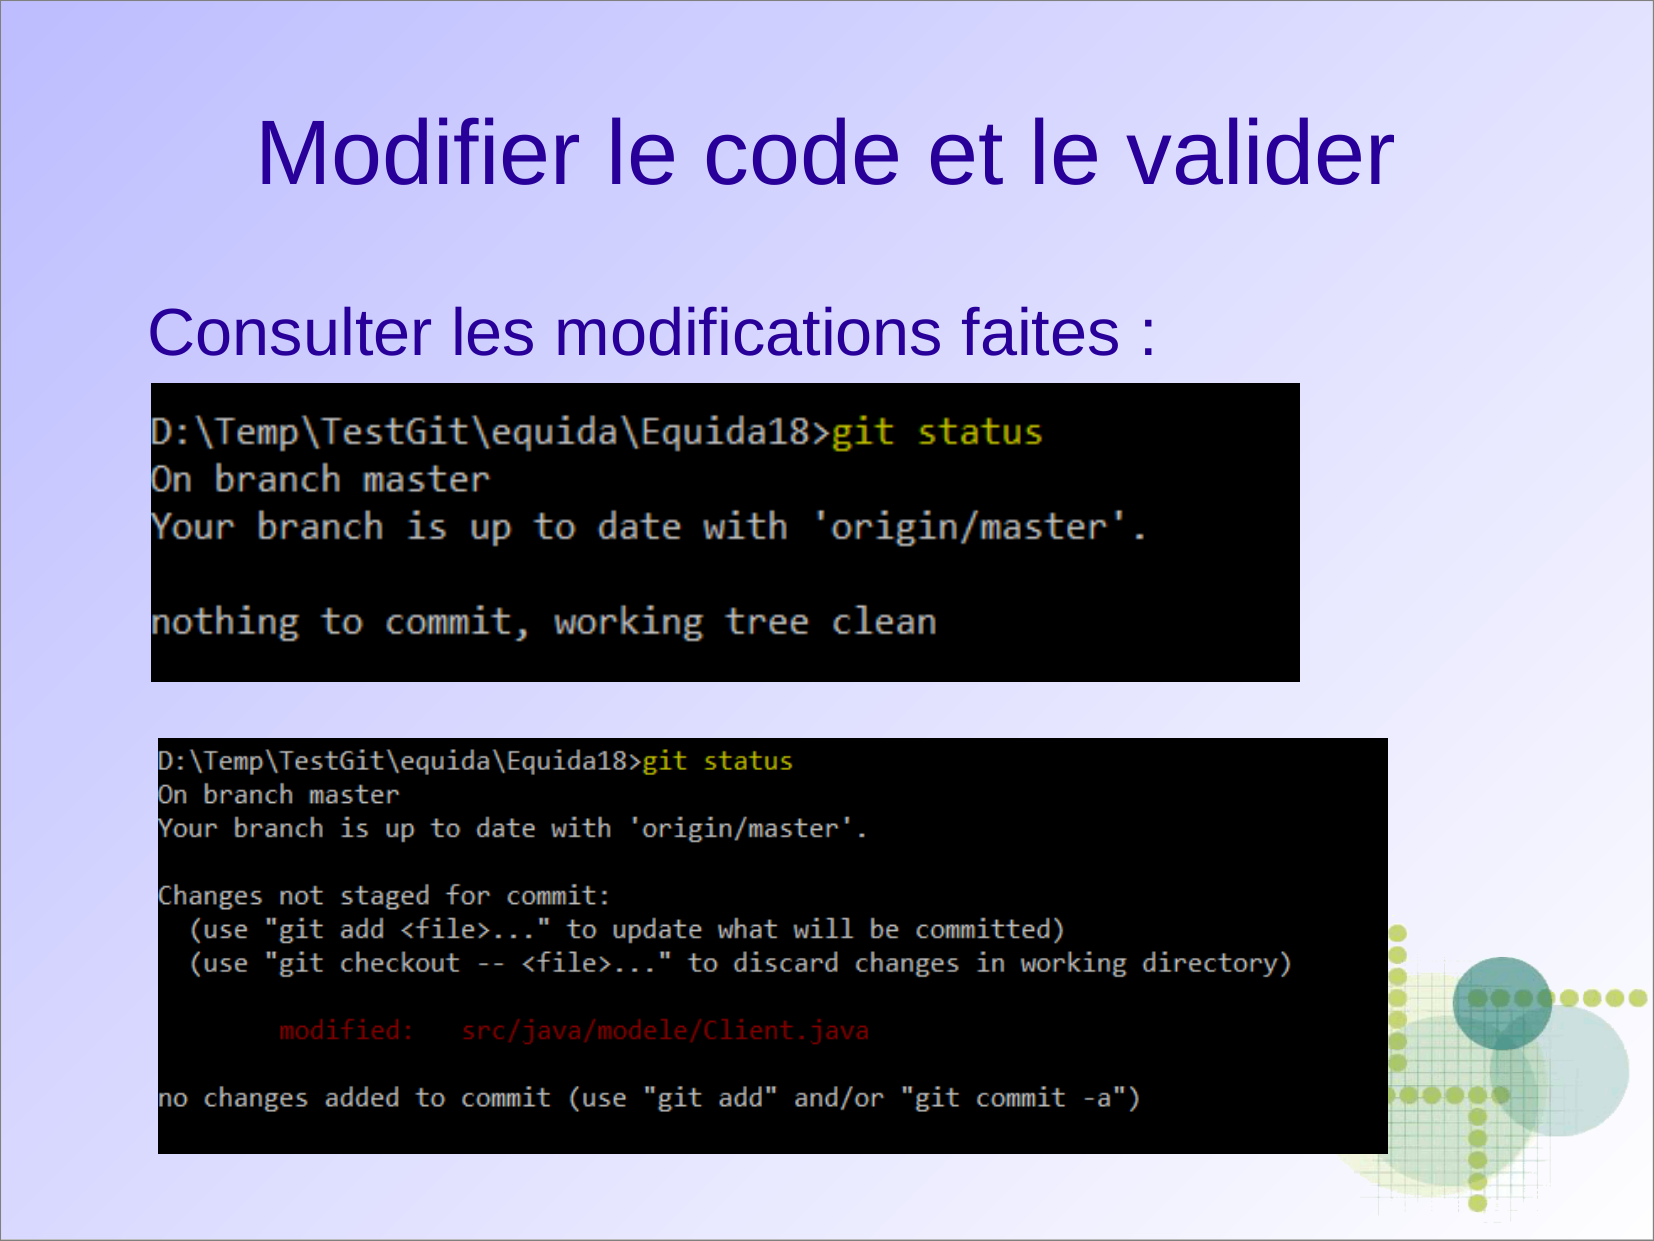

# Modifier le code et le valider
Consulter les modifications faites :